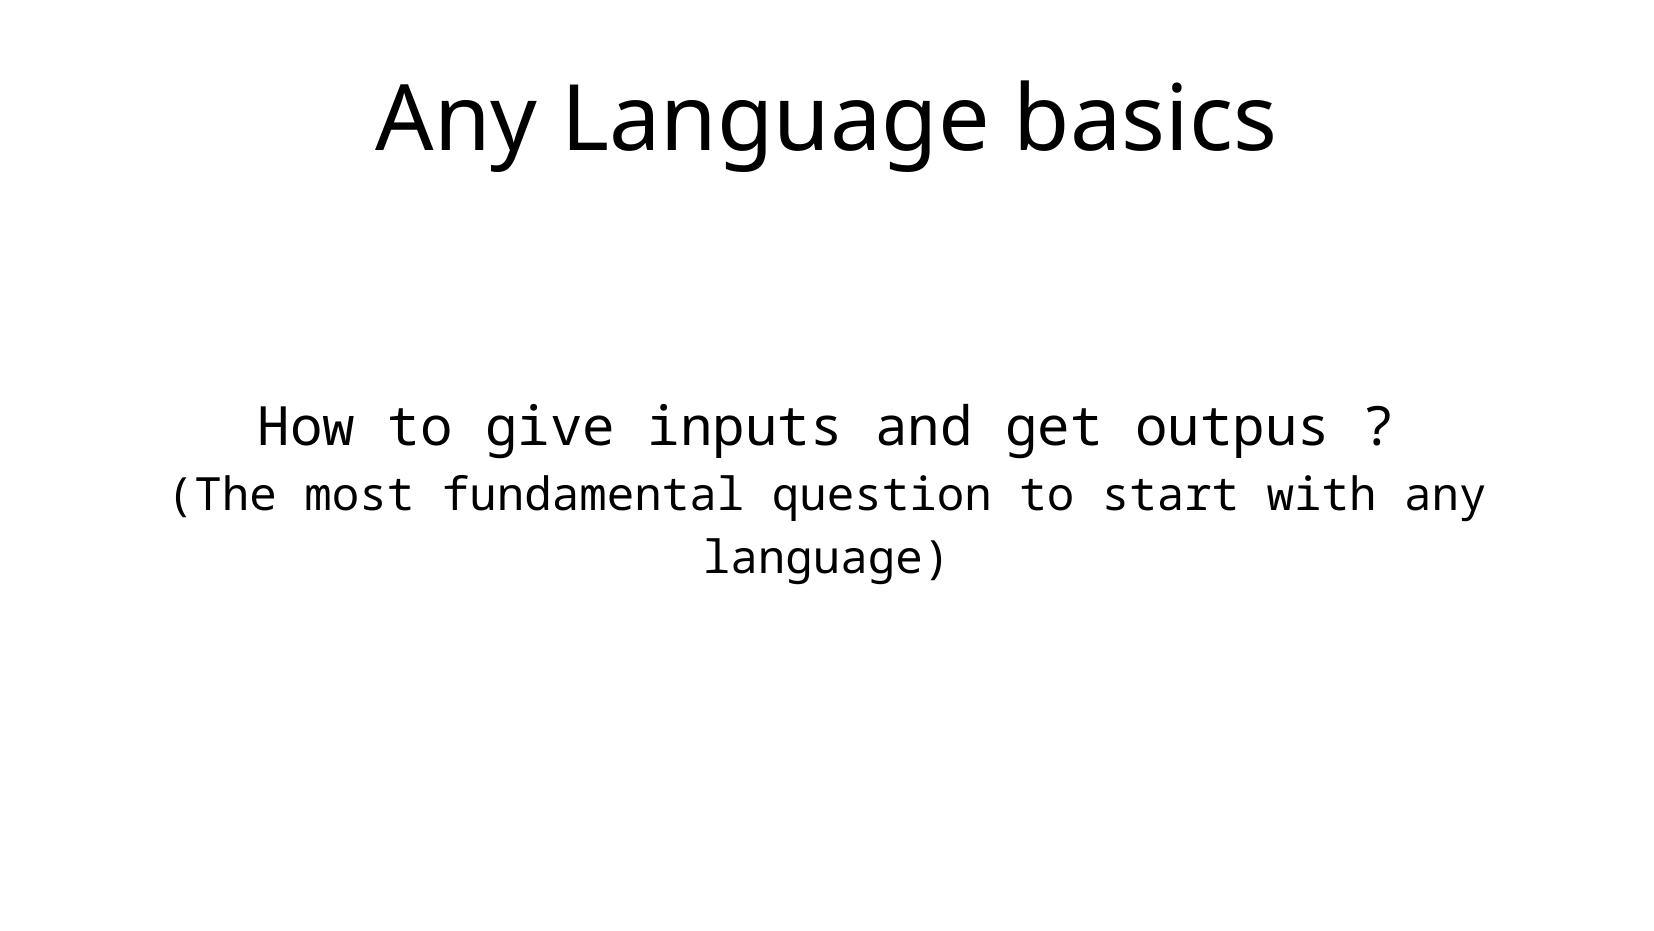

# Any Language basics
How to give inputs and get outpus ?
(The most fundamental question to start with any language)